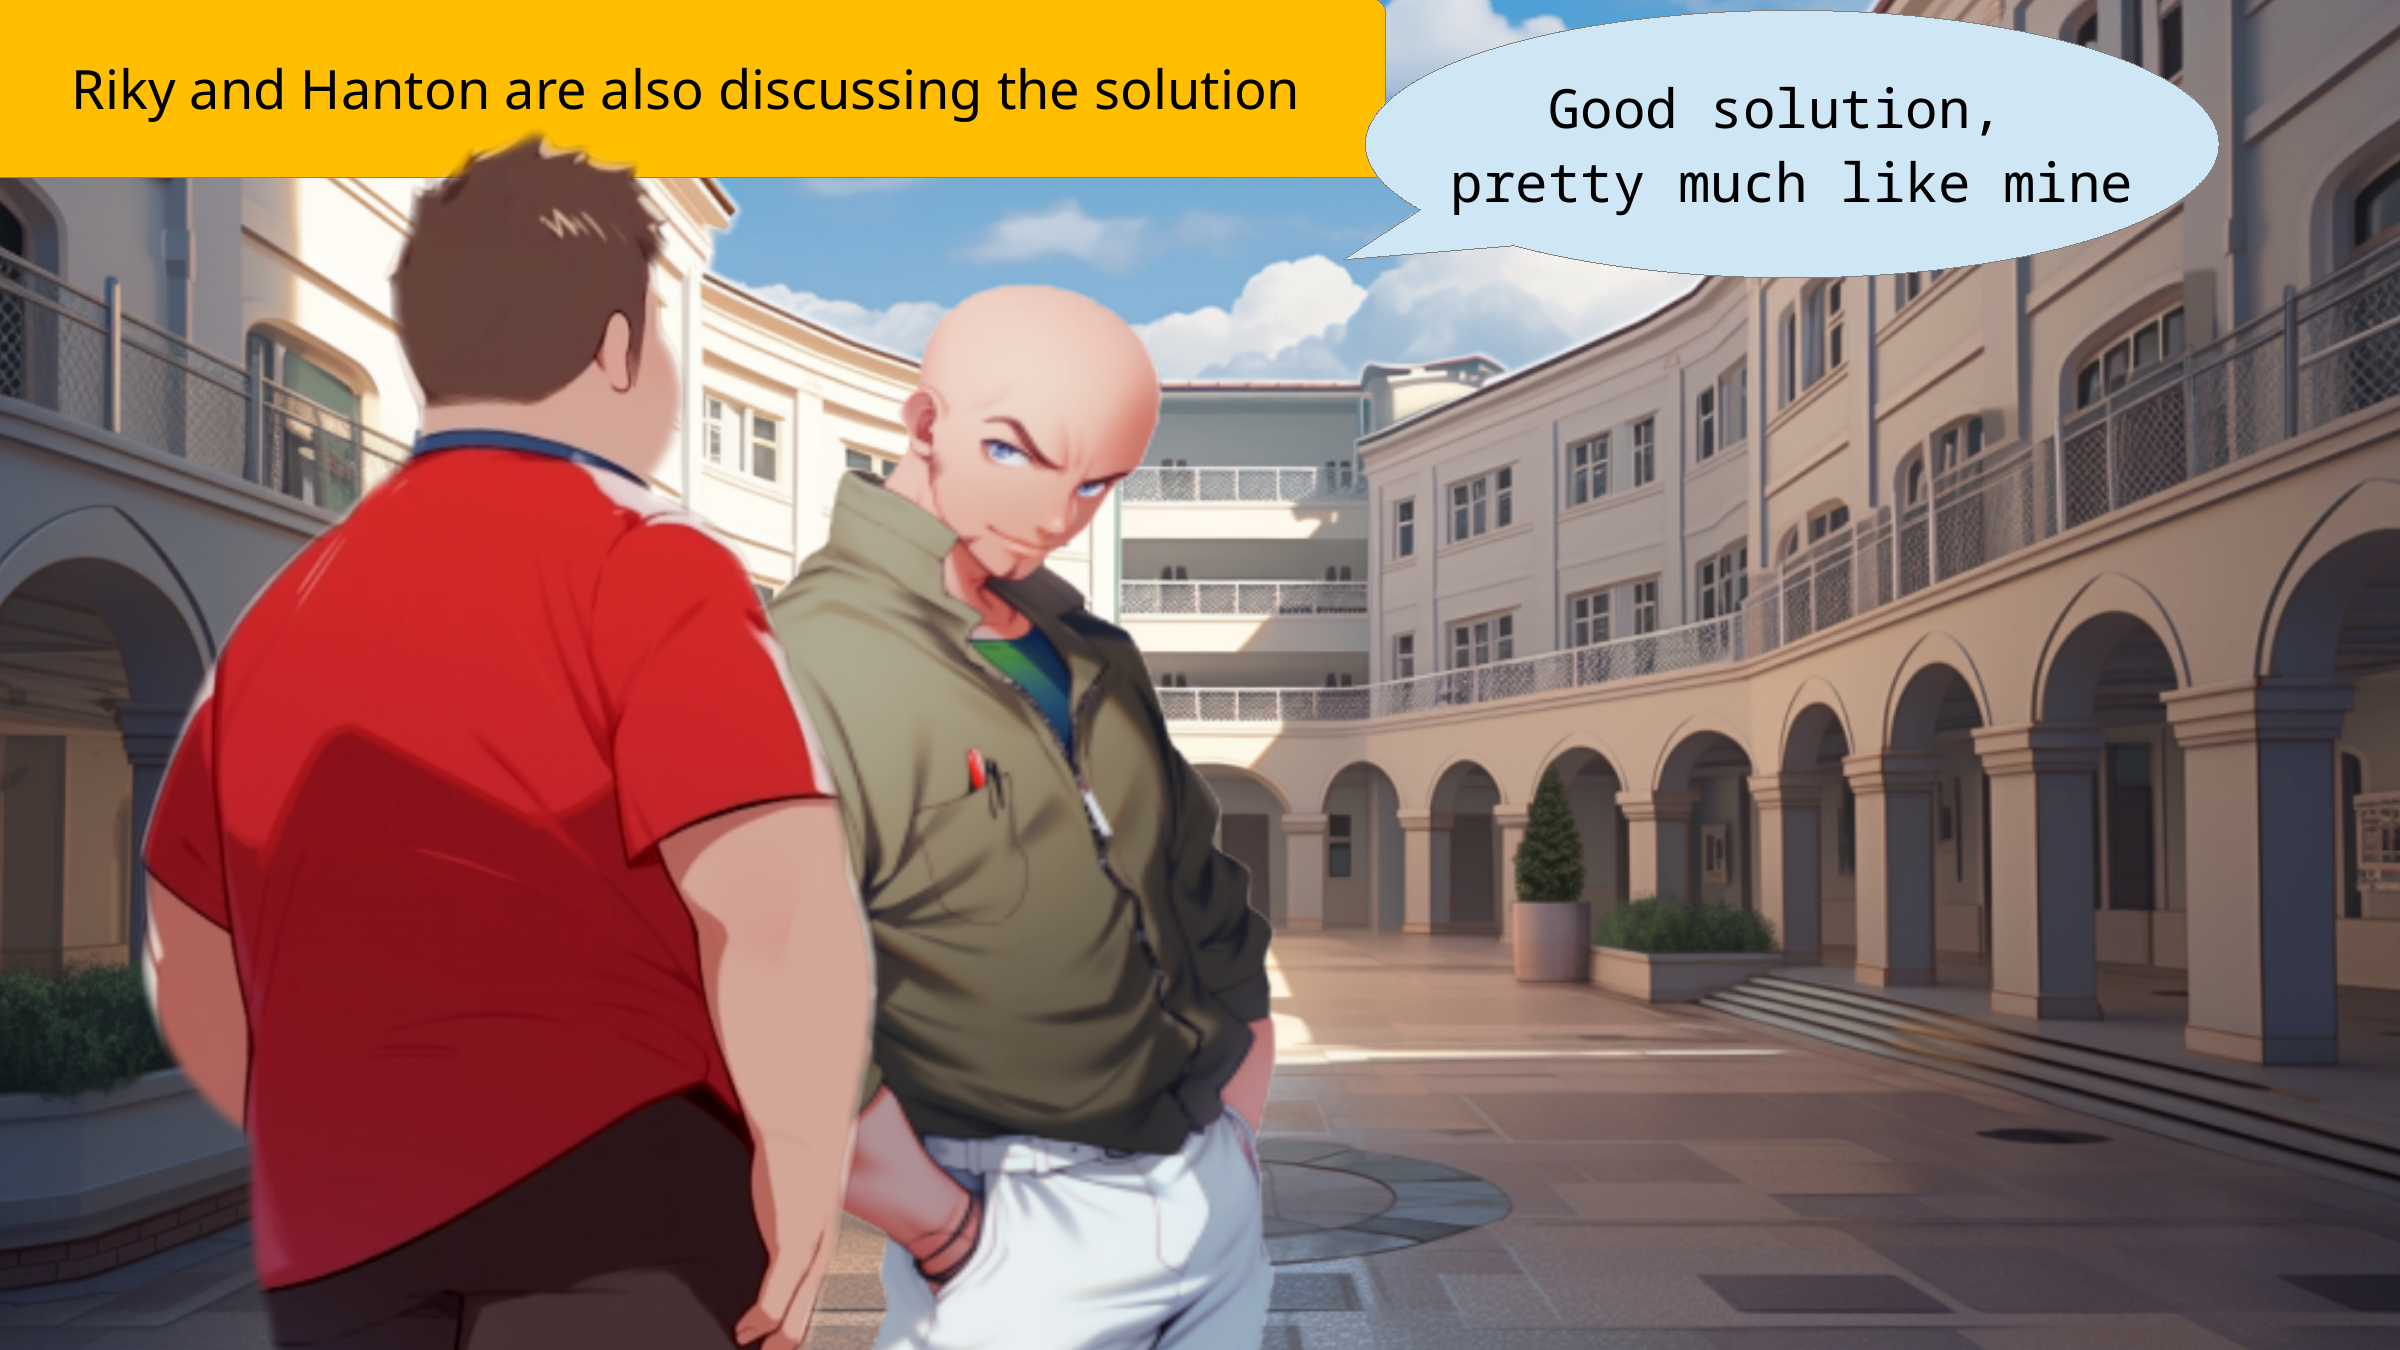

Riky and Hanton are also discussing the solution
Good solution,
pretty much like mine